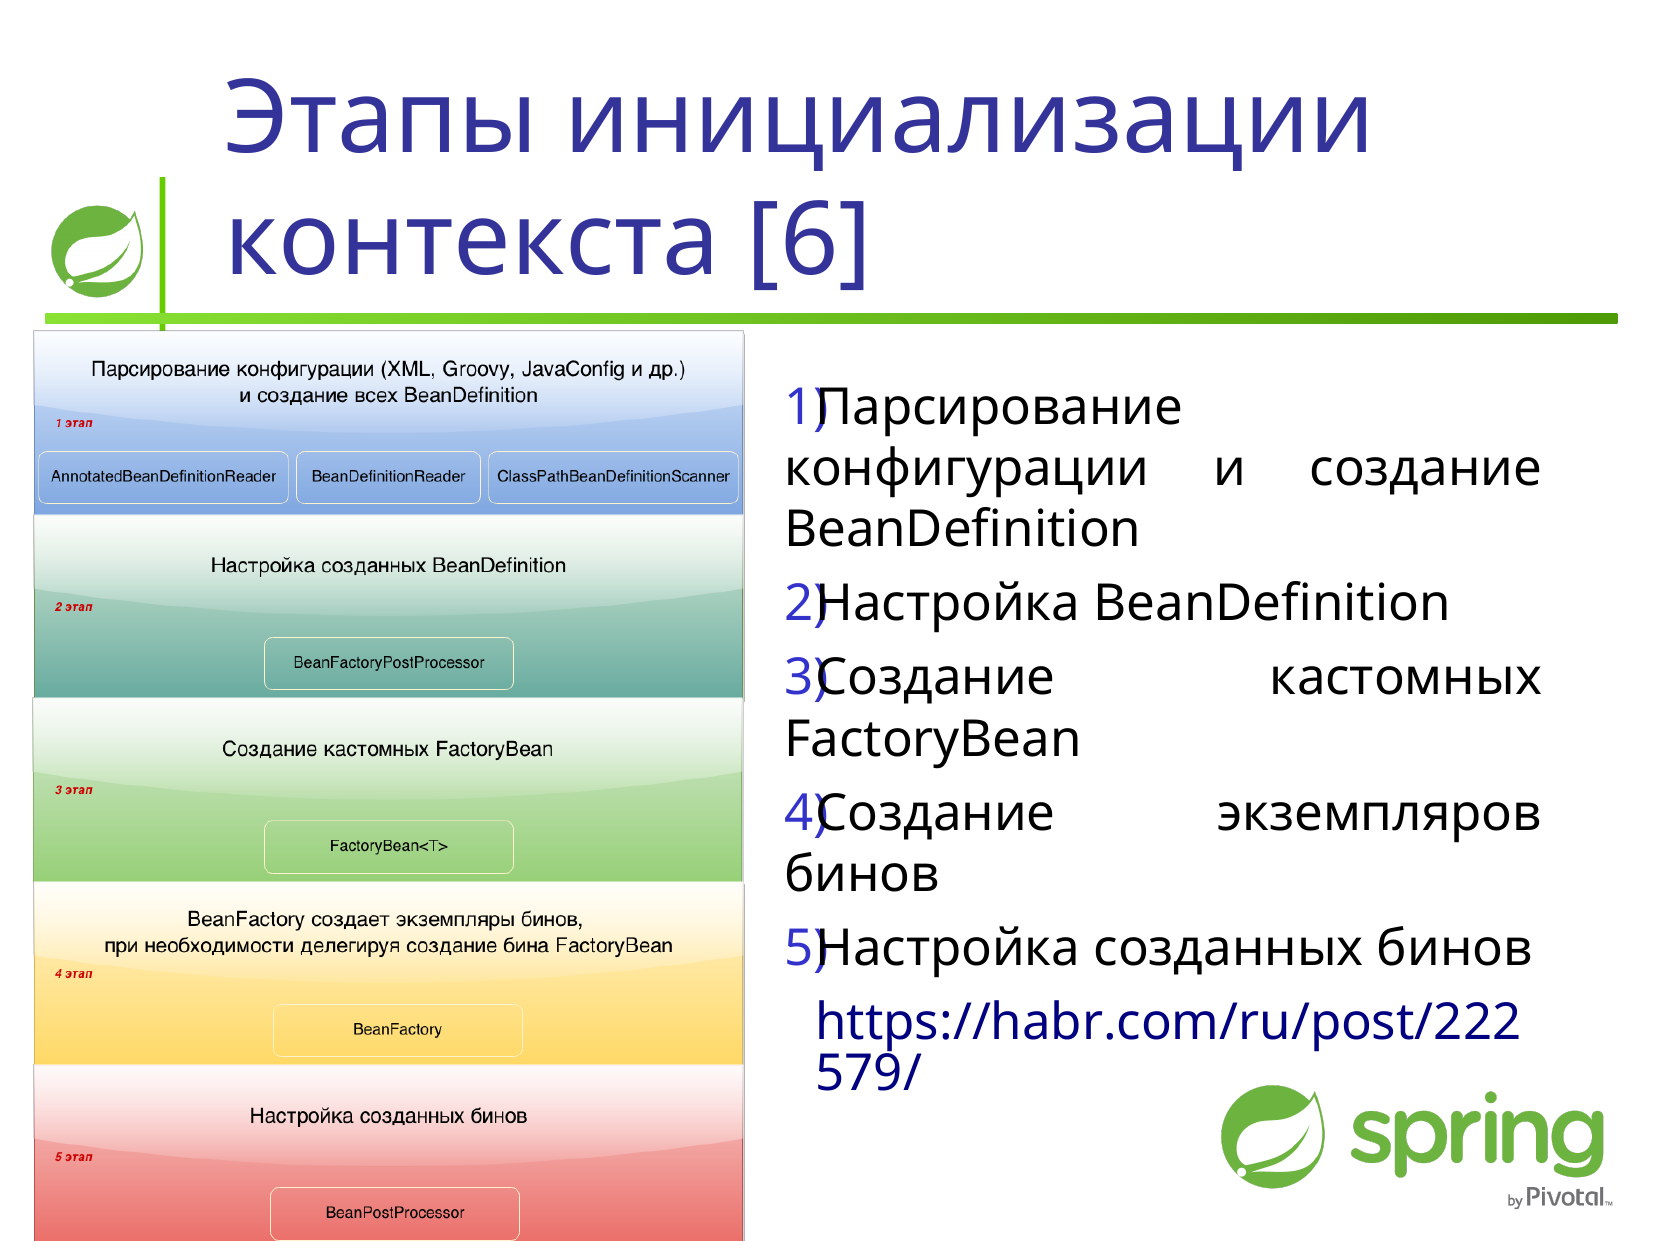

# Этапы инициализации контекста [6]
Парсирование конфигурации и создание BeanDefinition
Настройка BeanDefinition
Создание кастомных FactoryBean
Создание экземпляров бинов
Настройка созданных бинов
https://habr.com/ru/post/222579/